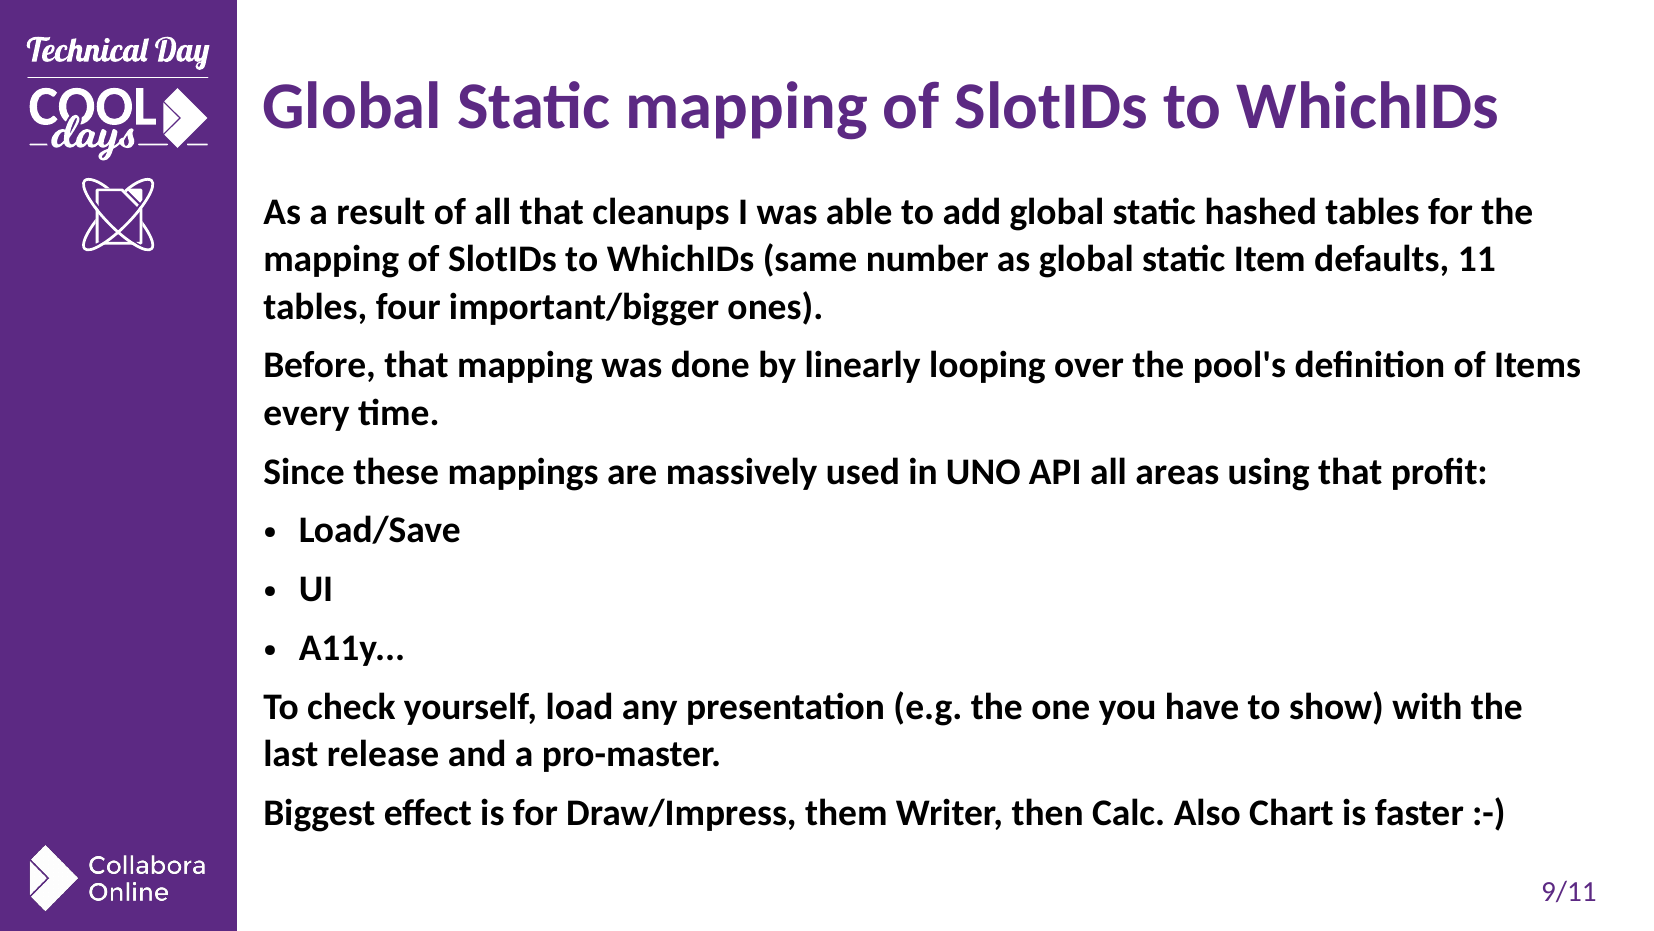

# Global Static mapping of SlotIDs to WhichIDs
As a result of all that cleanups I was able to add global static hashed tables for the mapping of SlotIDs to WhichIDs (same number as global static Item defaults, 11 tables, four important/bigger ones).
Before, that mapping was done by linearly looping over the pool's definition of Items every time.
Since these mappings are massively used in UNO API all areas using that profit:
Load/Save
UI
A11y...
To check yourself, load any presentation (e.g. the one you have to show) with the last release and a pro-master.
Biggest effect is for Draw/Impress, them Writer, then Calc. Also Chart is faster :-)
9